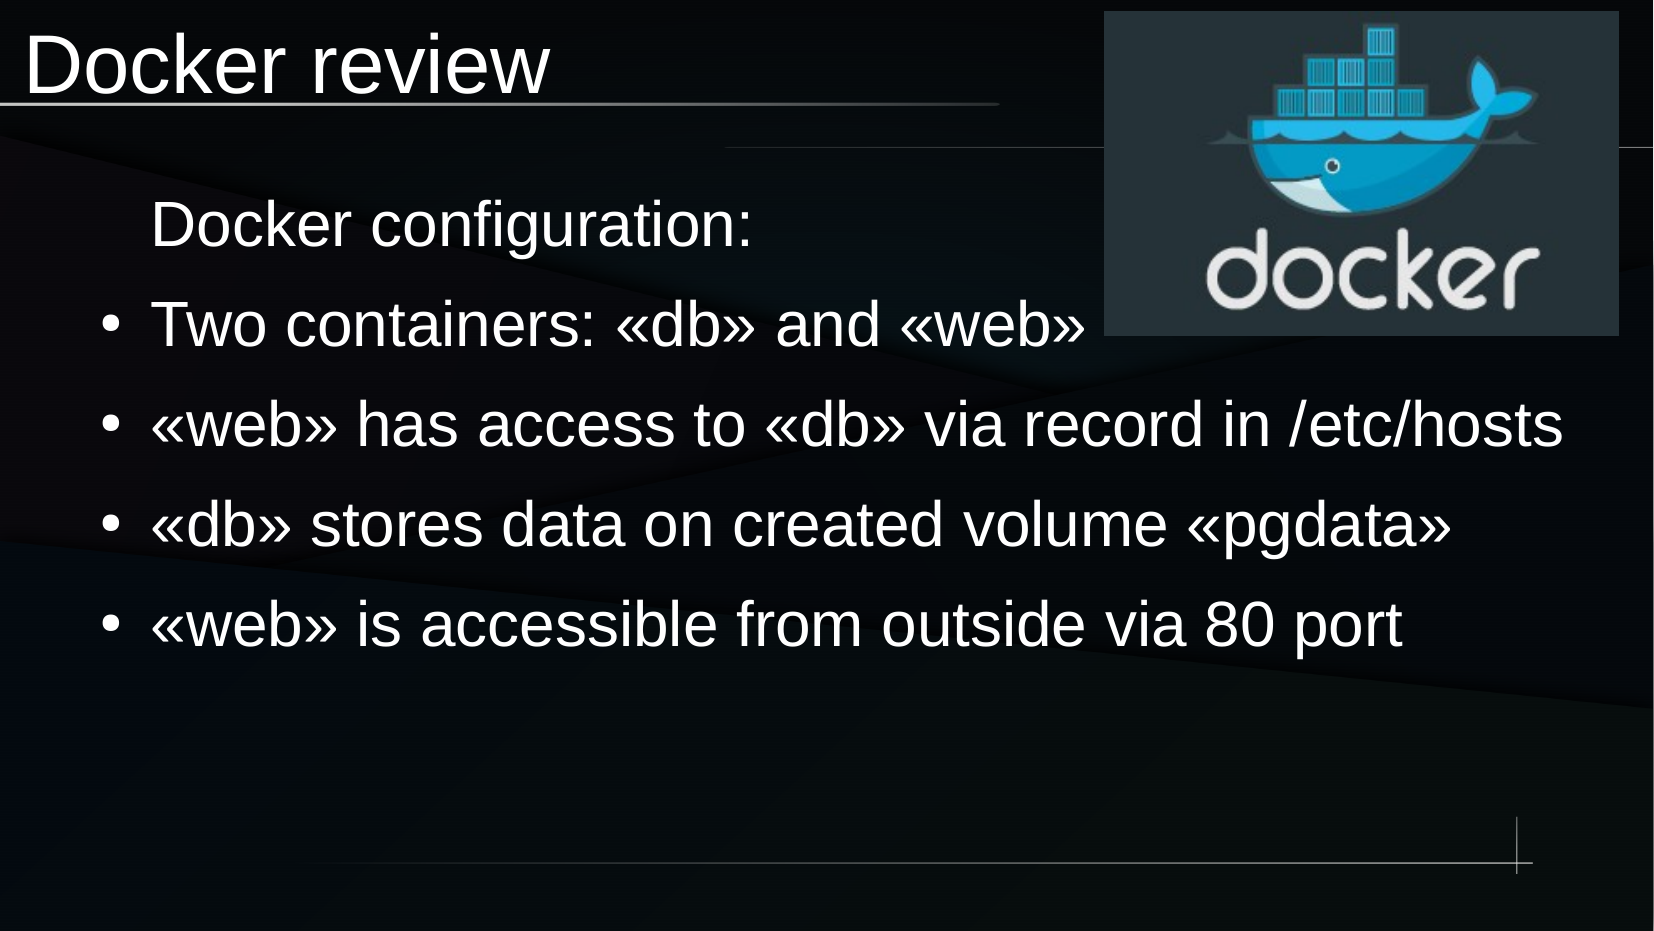

# Docker review
Docker configuration:
Two containers: «db» and «web»
«web» has access to «db» via record in /etc/hosts
«db» stores data on created volume «pgdata»
«web» is accessible from outside via 80 port